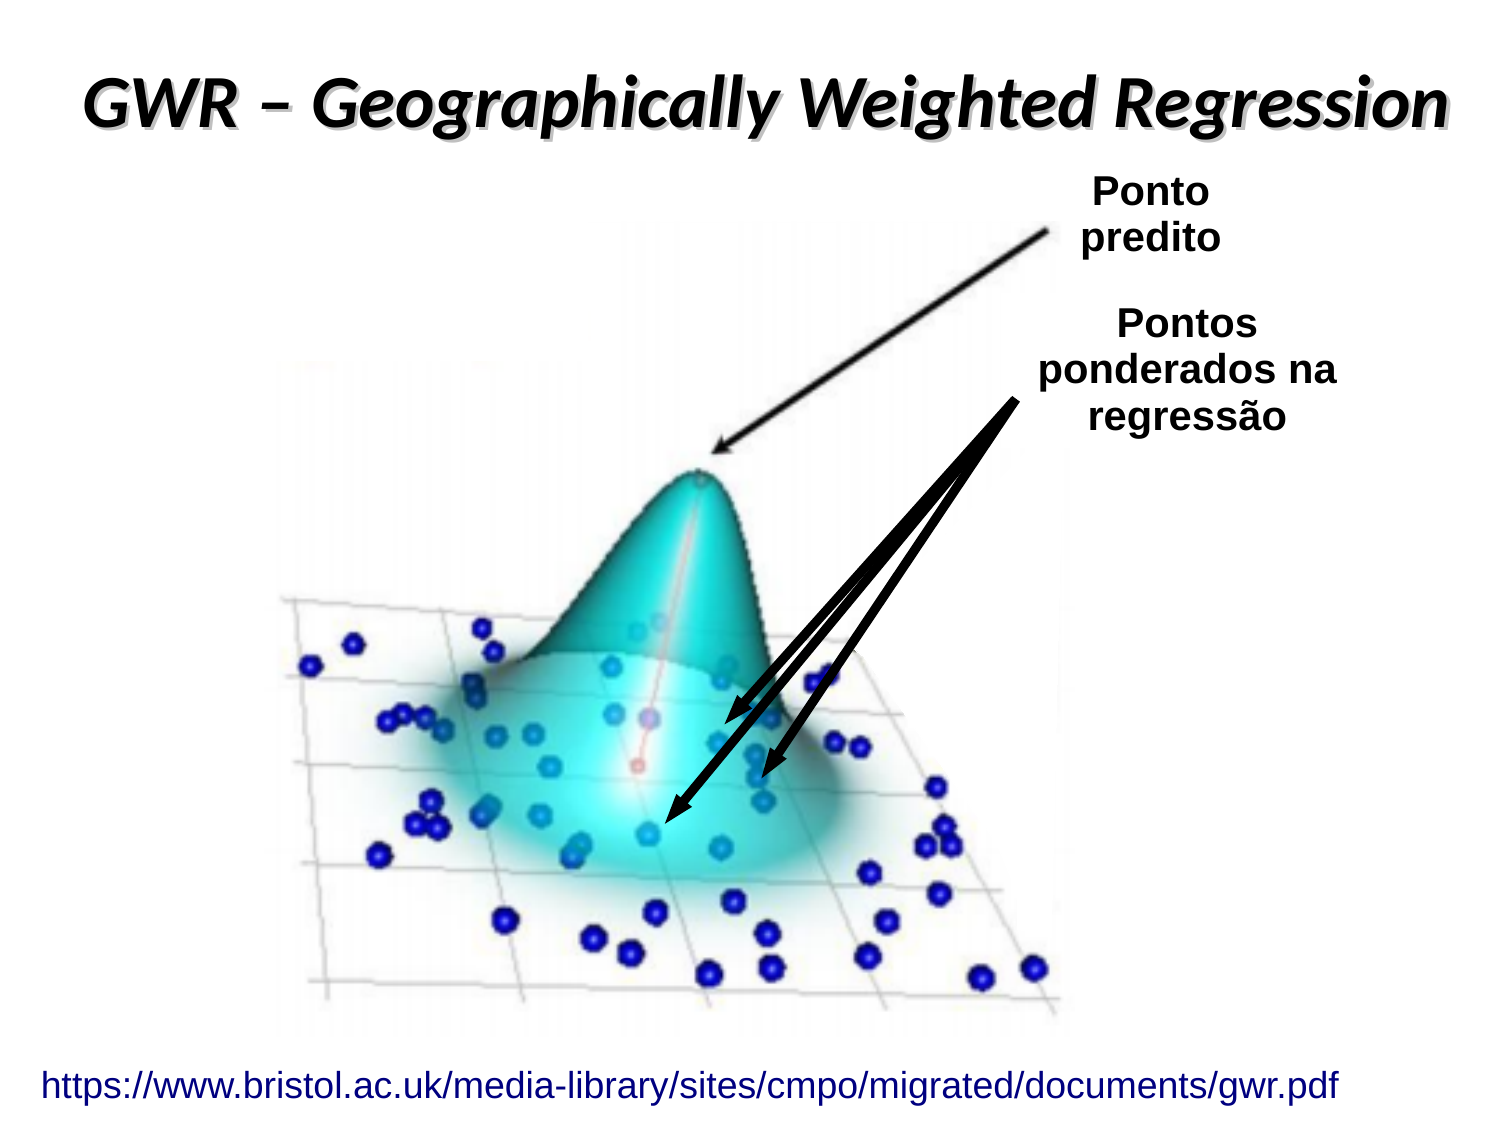

GWR – Geographically Weighted Regression
Ponto predito
Pontos ponderados na regressão
https://www.bristol.ac.uk/media-library/sites/cmpo/migrated/documents/gwr.pdf